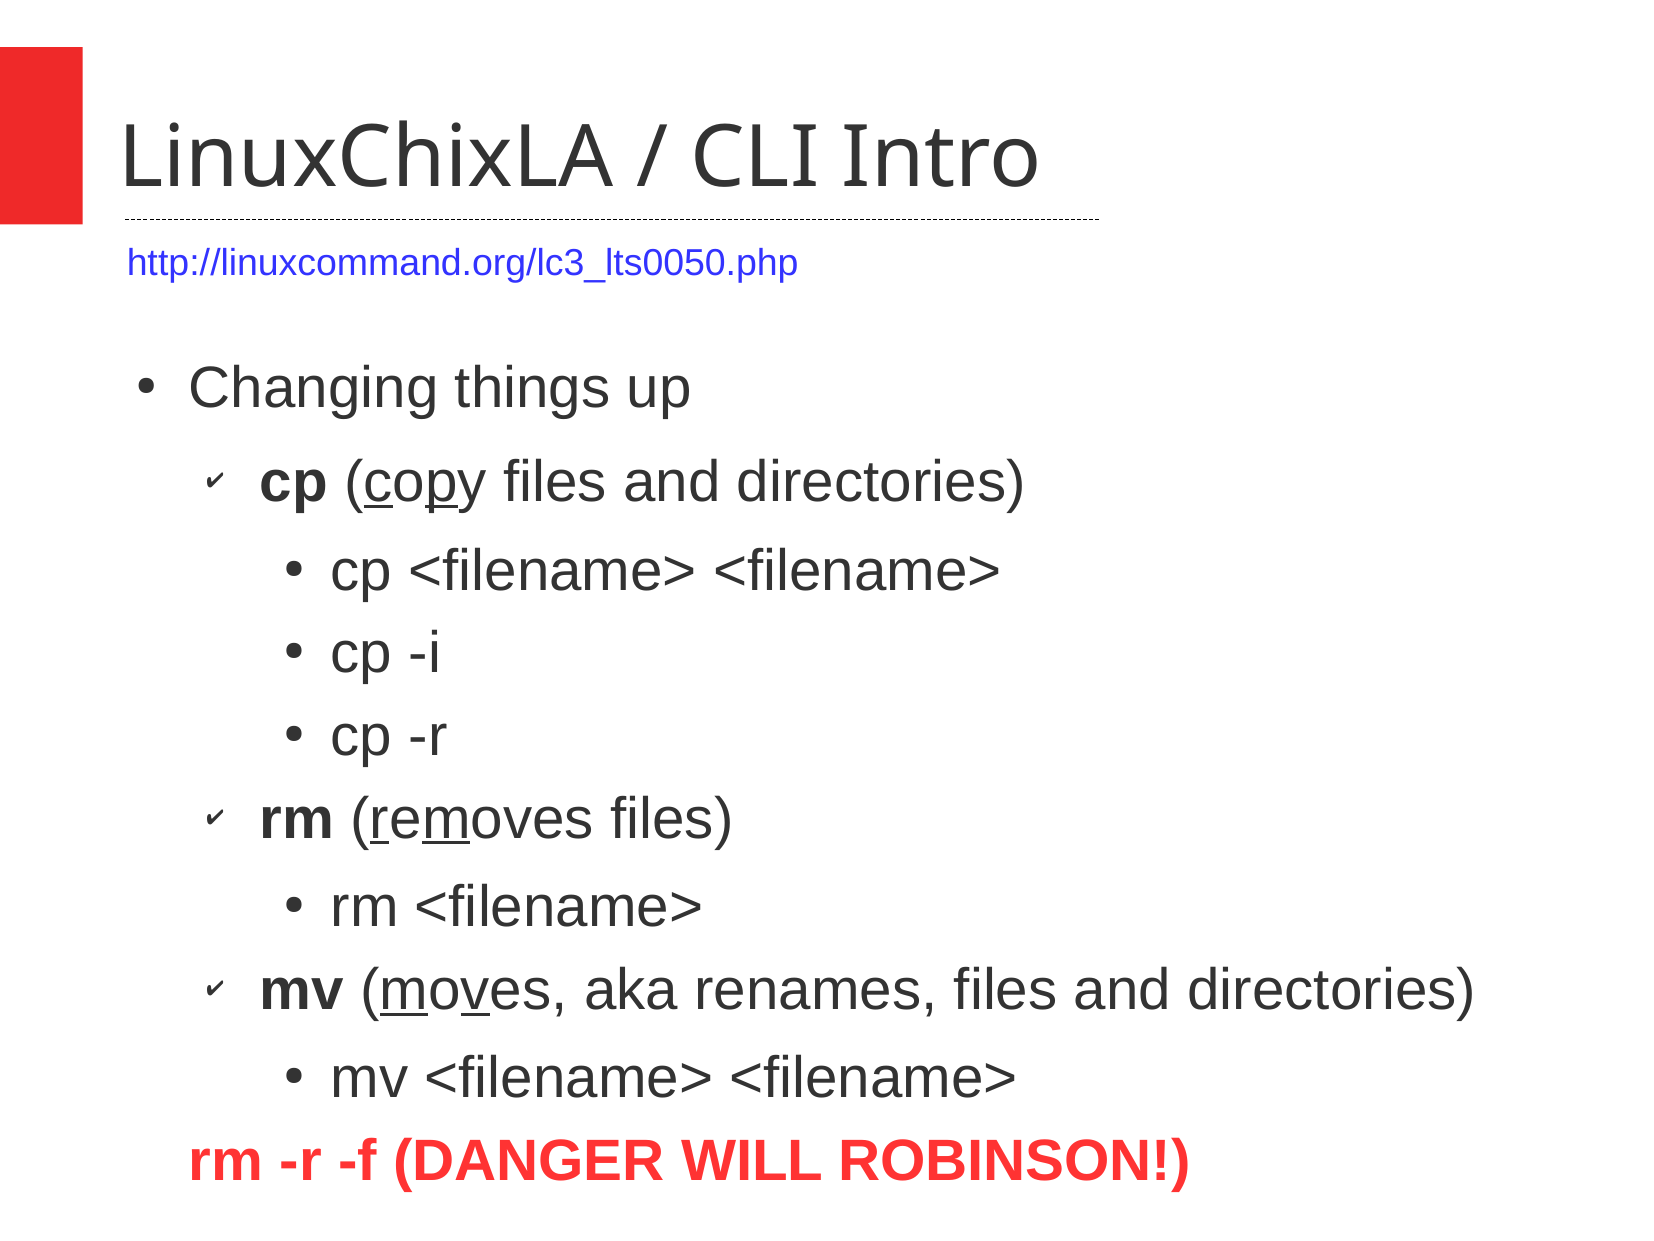

# LinuxChixLA / CLI Intro
http://linuxcommand.org/lc3_lts0050.php
Changing things up
cp (copy files and directories)
cp <filename> <filename>
cp -i
cp -r
rm (removes files)
rm <filename>
mv (moves, aka renames, files and directories)
mv <filename> <filename>
rm -r -f (DANGER WILL ROBINSON!)